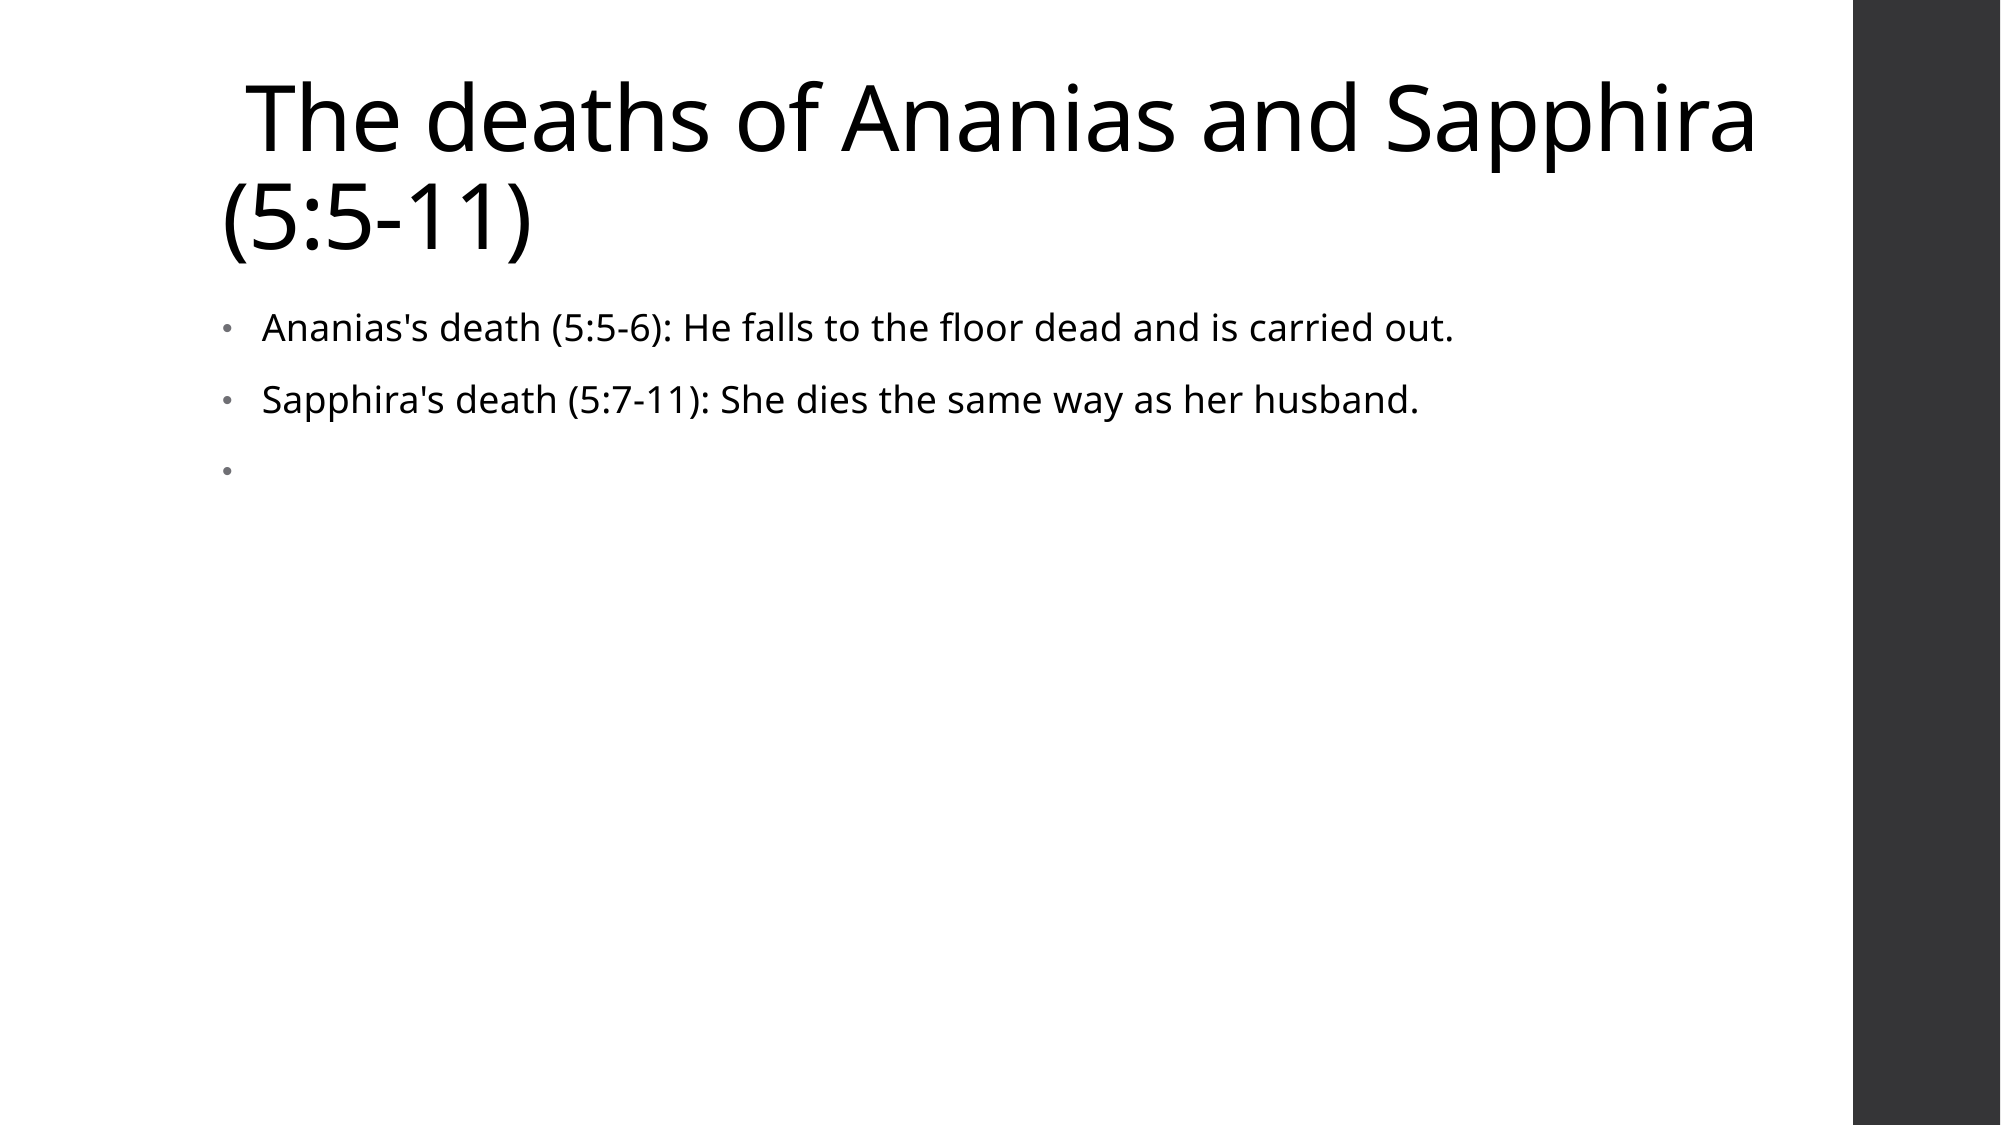

# The deaths of Ananias and Sapphira (5:5-11)
 Ananias's death (5:5-6): He falls to the floor dead and is carried out.
 Sapphira's death (5:7-11): She dies the same way as her husband.